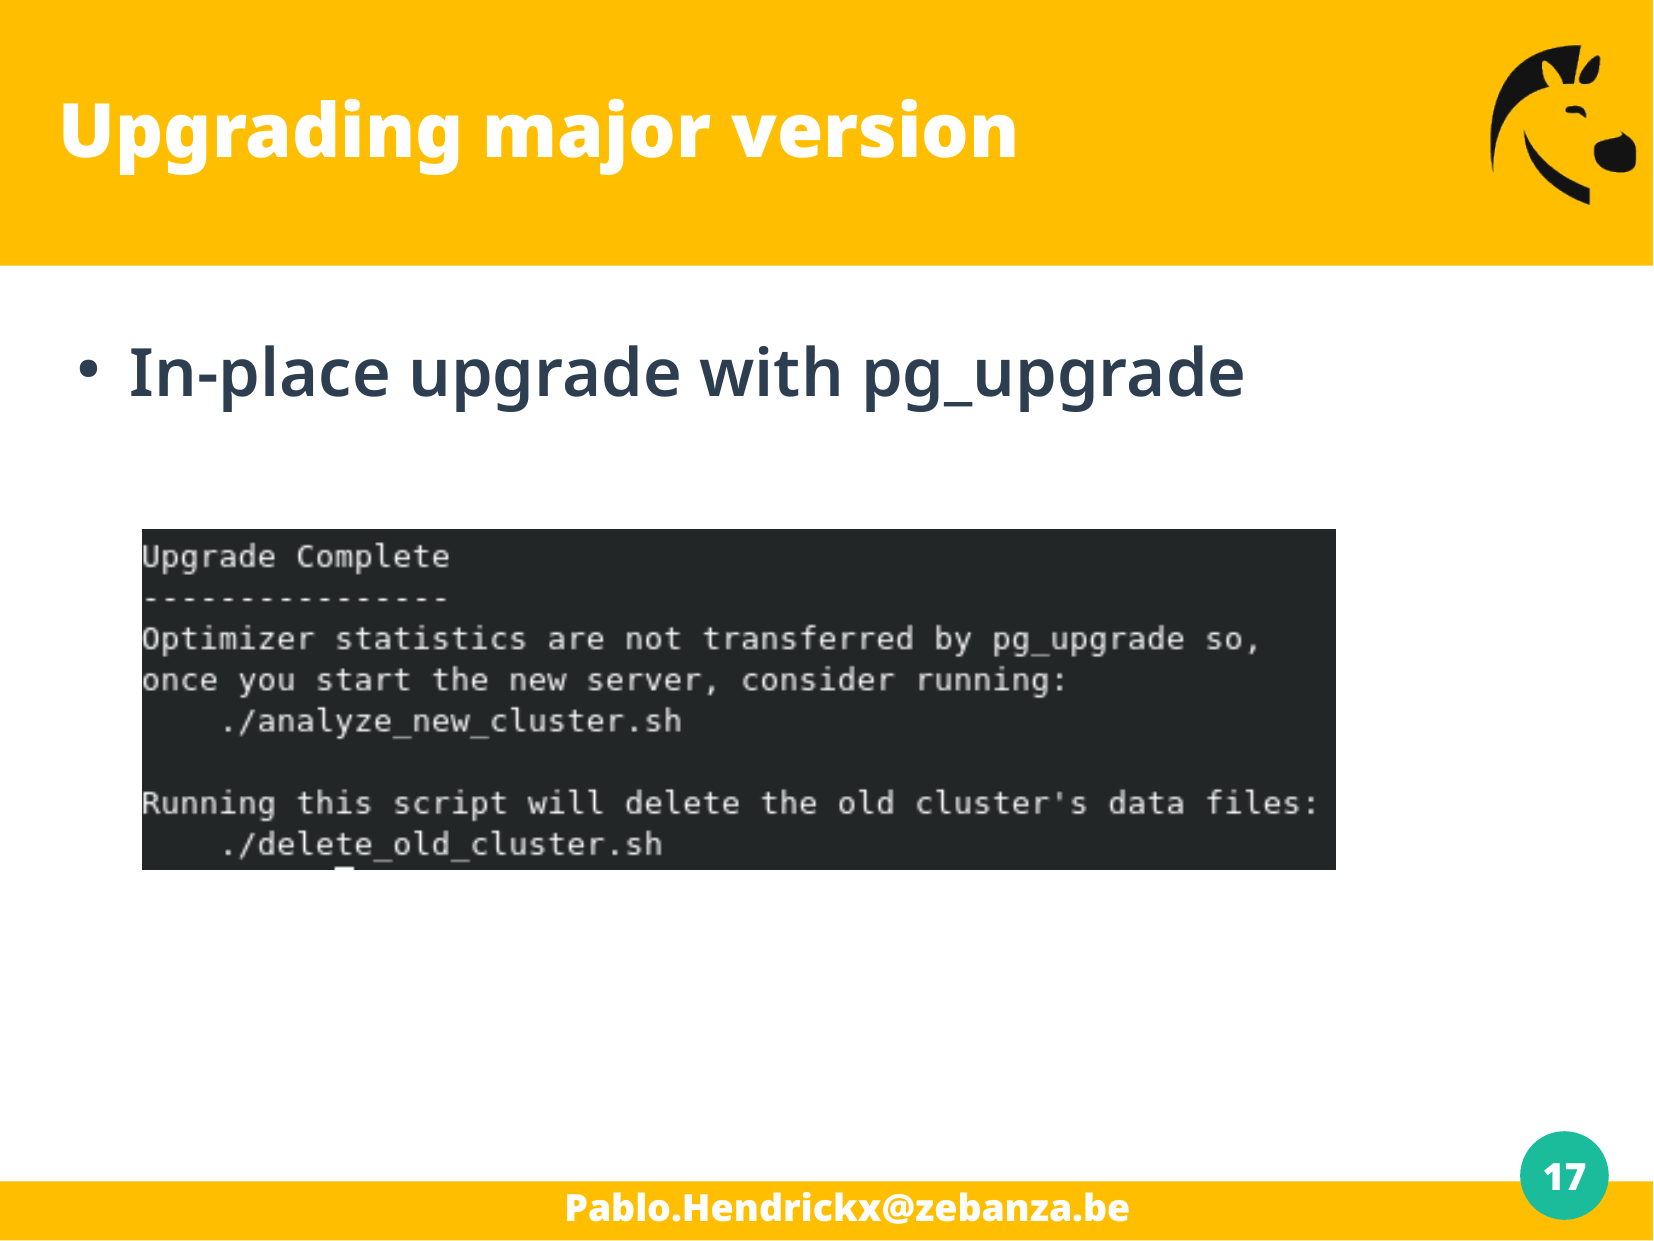

# Upgrading major version
In-place upgrade with pg_upgrade
17
Pablo.Hendrickx@zebanza.be